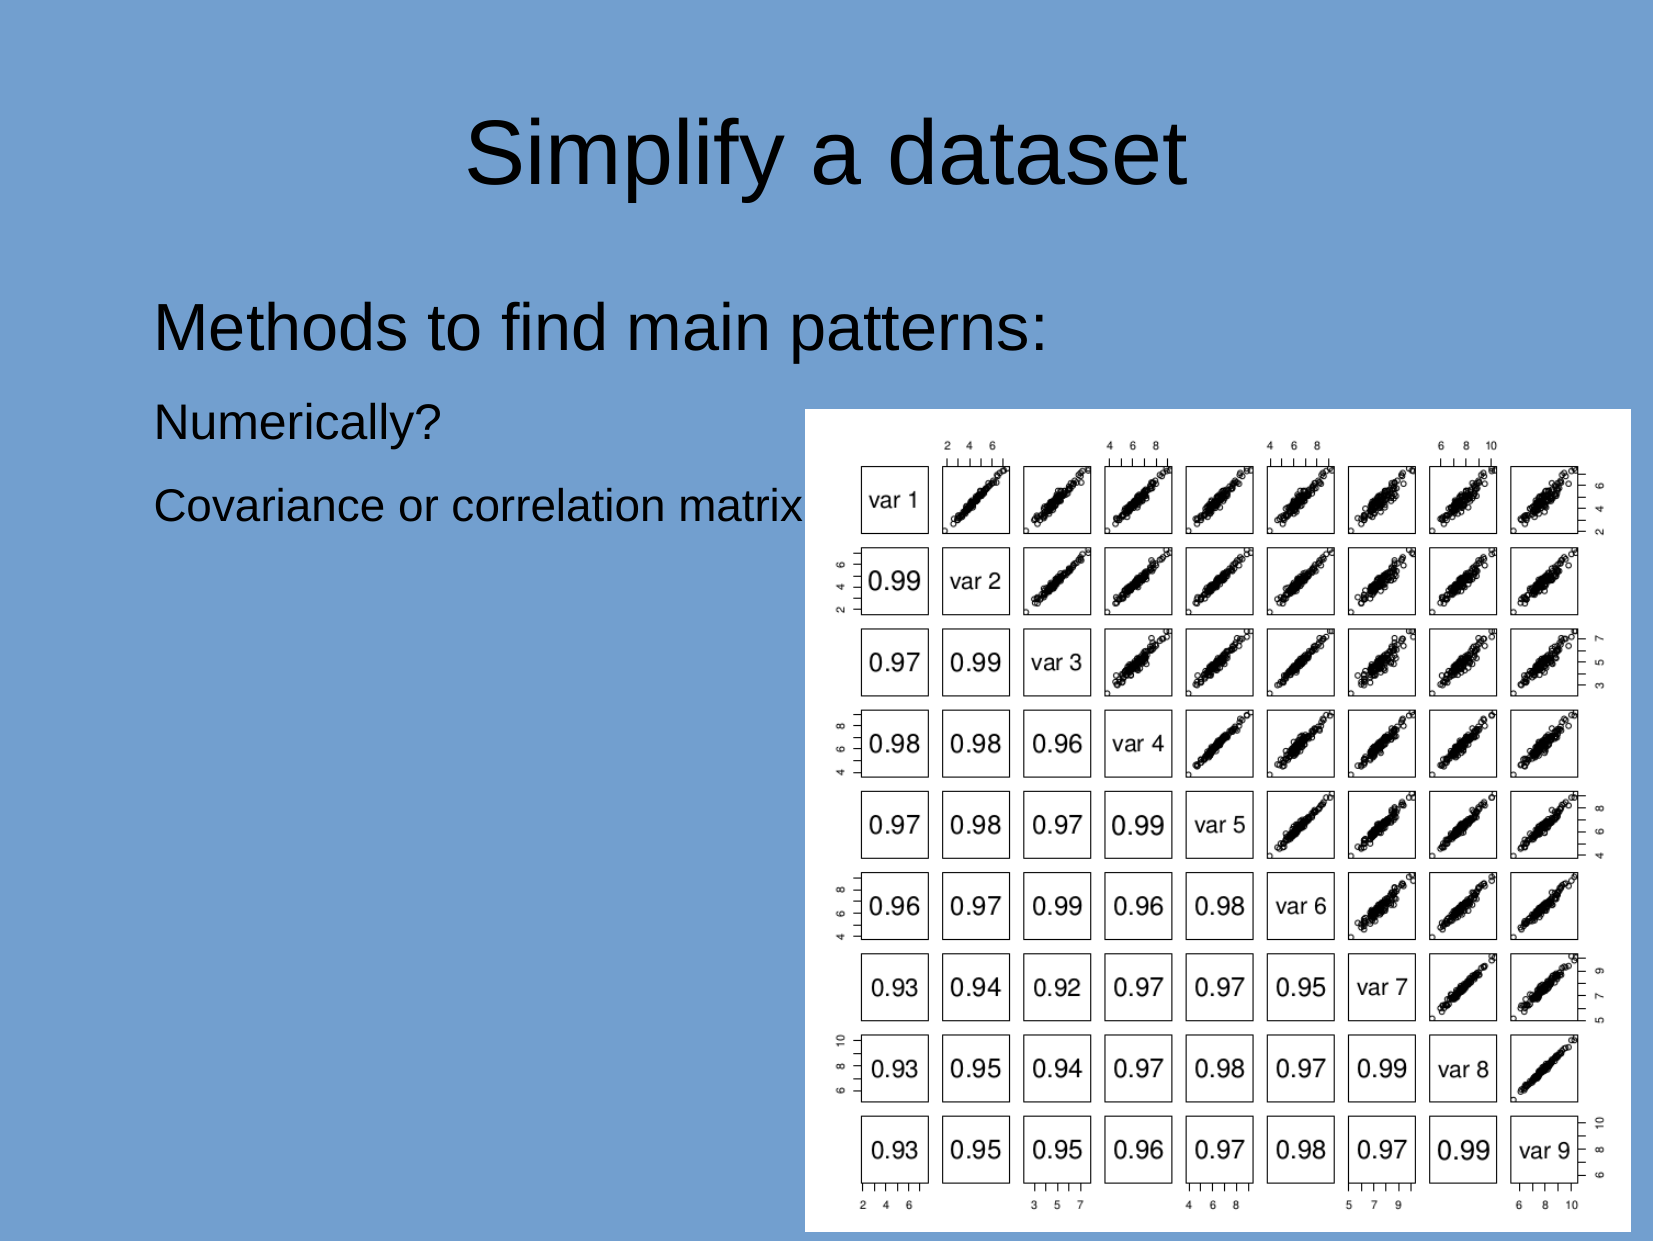

# Simplify a dataset
Methods to find main patterns:
Numerically?
Covariance or correlation matrix